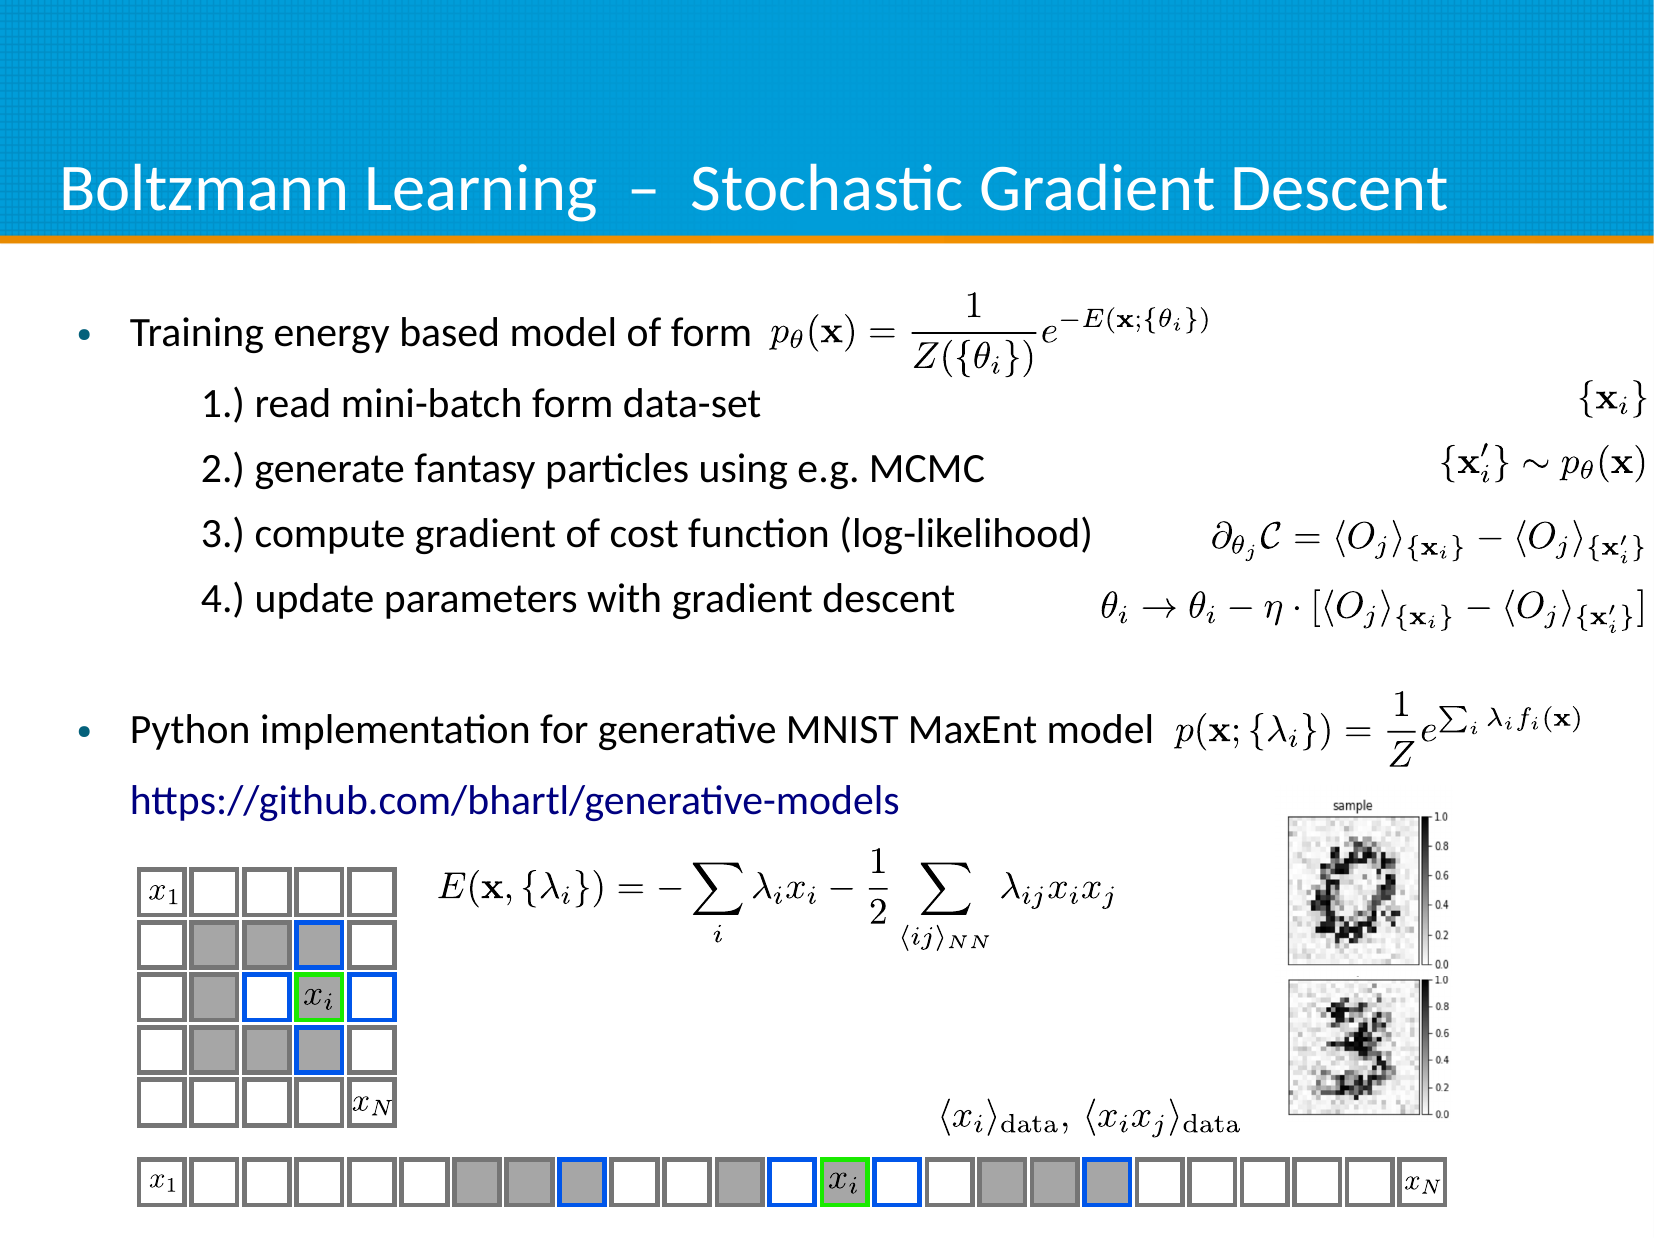

# Boltzmann Learning – Stochastic Gradient Descent
Training energy based model of form
1.) read mini-batch form data-set
2.) generate fantasy particles using e.g. MCMC
3.) compute gradient of cost function (log-likelihood)
4.) update parameters with gradient descent
Python implementation for generative MNIST MaxEnt model
https://github.com/bhartl/generative-models